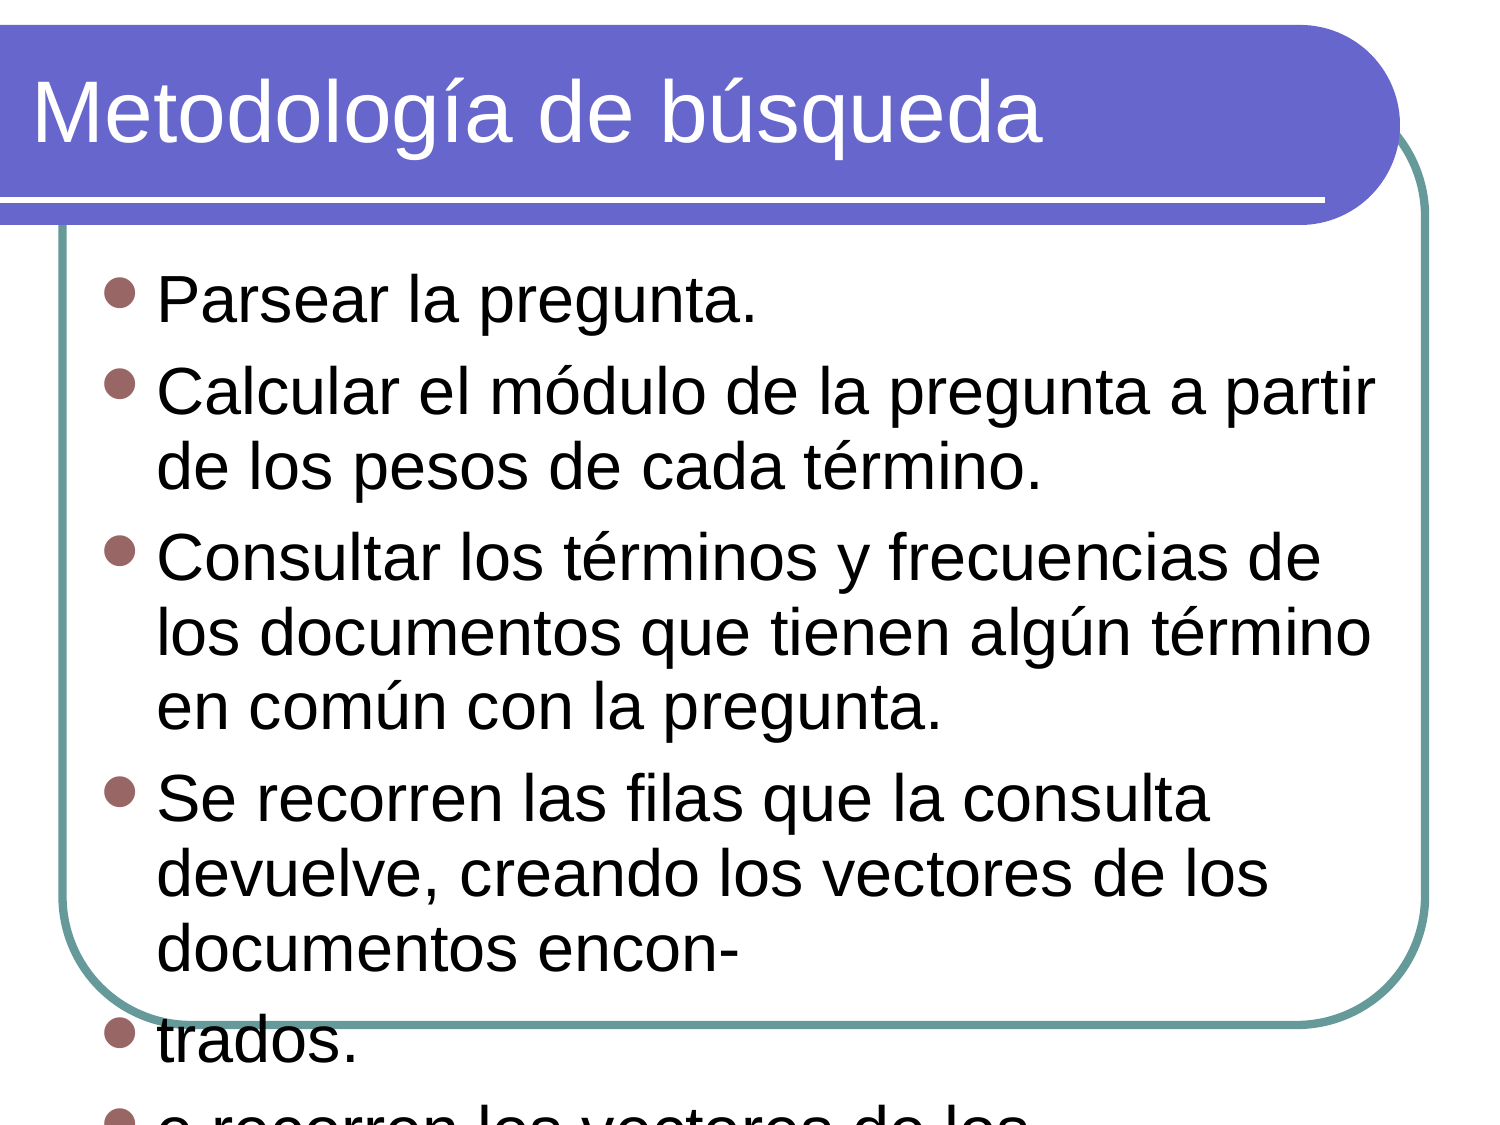

# Metodología de búsqueda
Parsear la pregunta.
Calcular el módulo de la pregunta a partir de los pesos de cada término.
Consultar los términos y frecuencias de los documentos que tienen algún término en común con la pregunta.
Se recorren las filas que la consulta devuelve, creando los vectores de los documentos encon-
trados.
e recorren los vectores de los documentos, para calcular su semejanza con la pregunta.
 se devuelve una lista con la información de los documentos ordenados de mayor
a menor semejanza, además de escribir la información en el fichero XML.